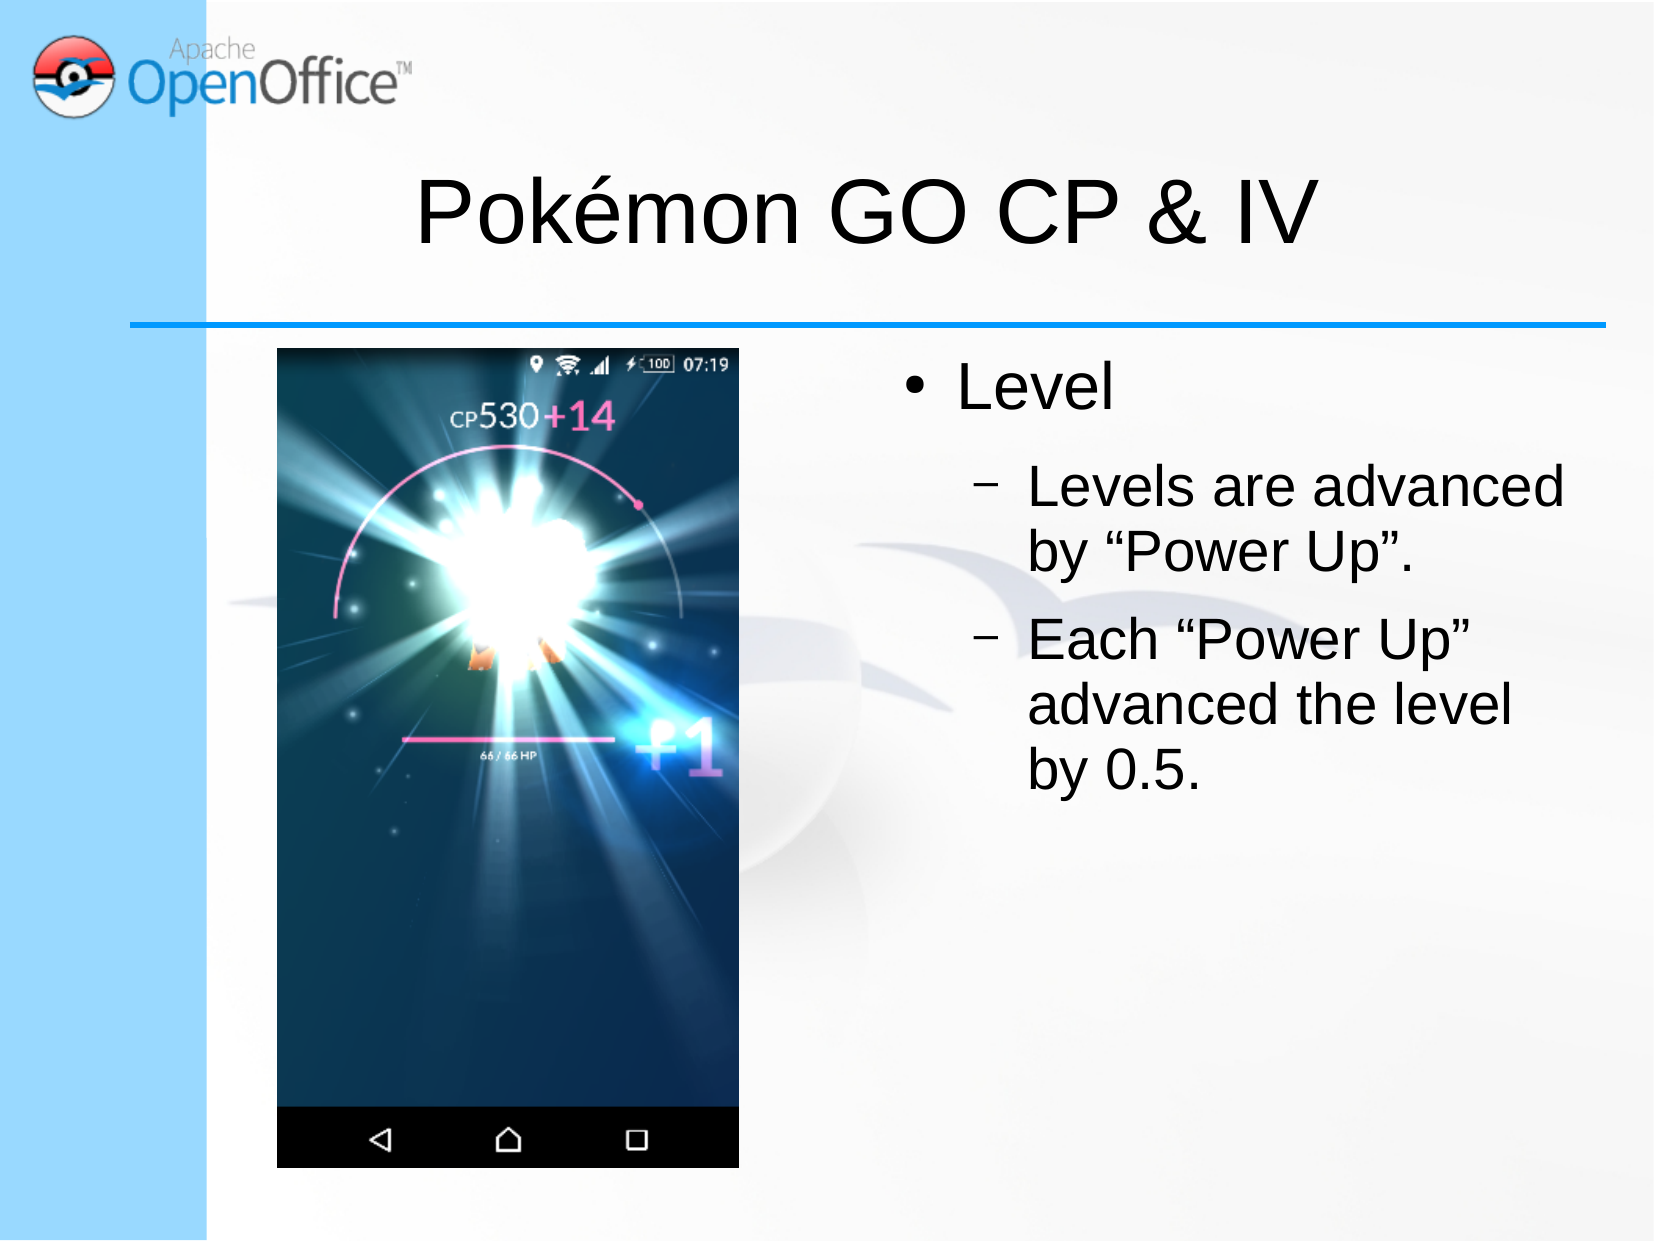

# Pokémon GO CP & IV
Level
Levels are advanced by “Power Up”.
Each “Power Up” advanced the level by 0.5.